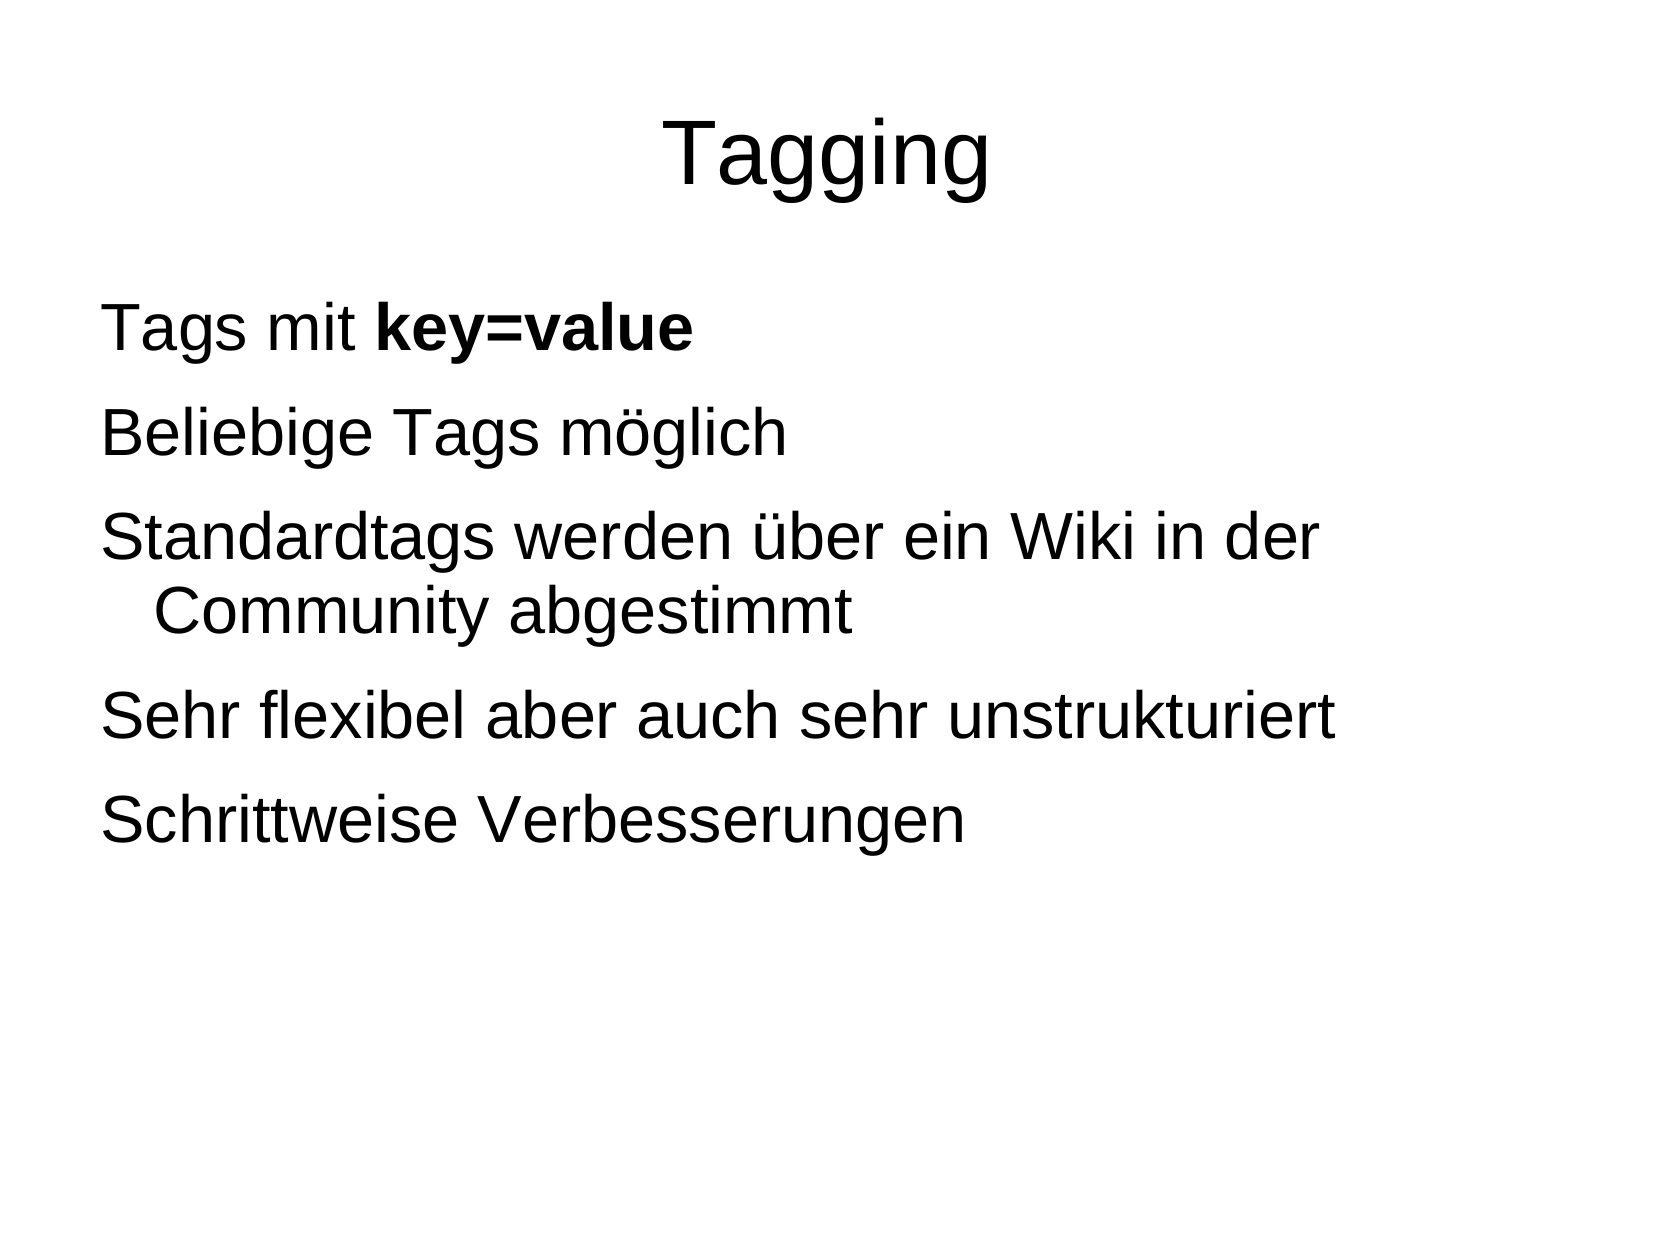

# Tagging
Tags mit key=value
Beliebige Tags möglich
Standardtags werden über ein Wiki in der Community abgestimmt
Sehr flexibel aber auch sehr unstrukturiert
Schrittweise Verbesserungen